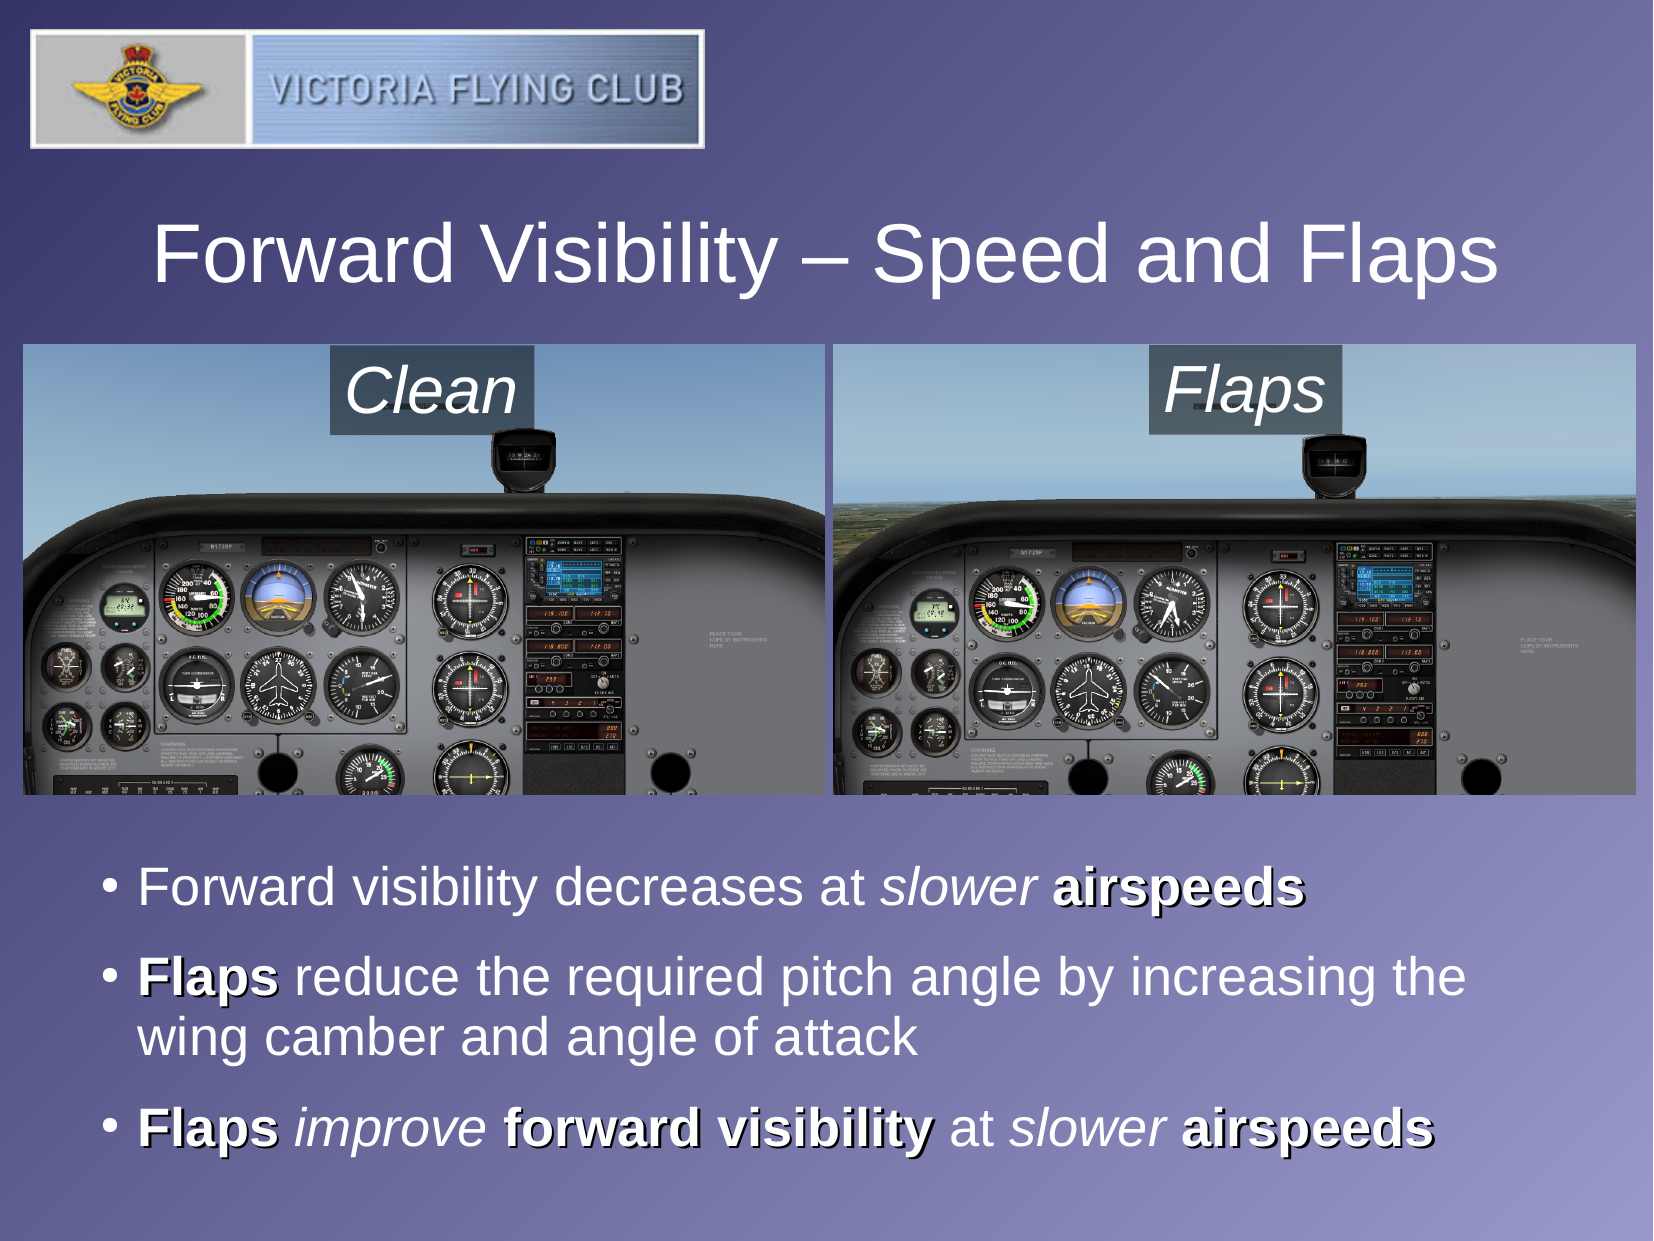

# Forward Visibility – Speed and Flaps
Flaps
Clean
Forward visibility decreases at slower airspeeds
Flaps reduce the required pitch angle by increasing the wing camber and angle of attack
Flaps improve forward visibility at slower airspeeds